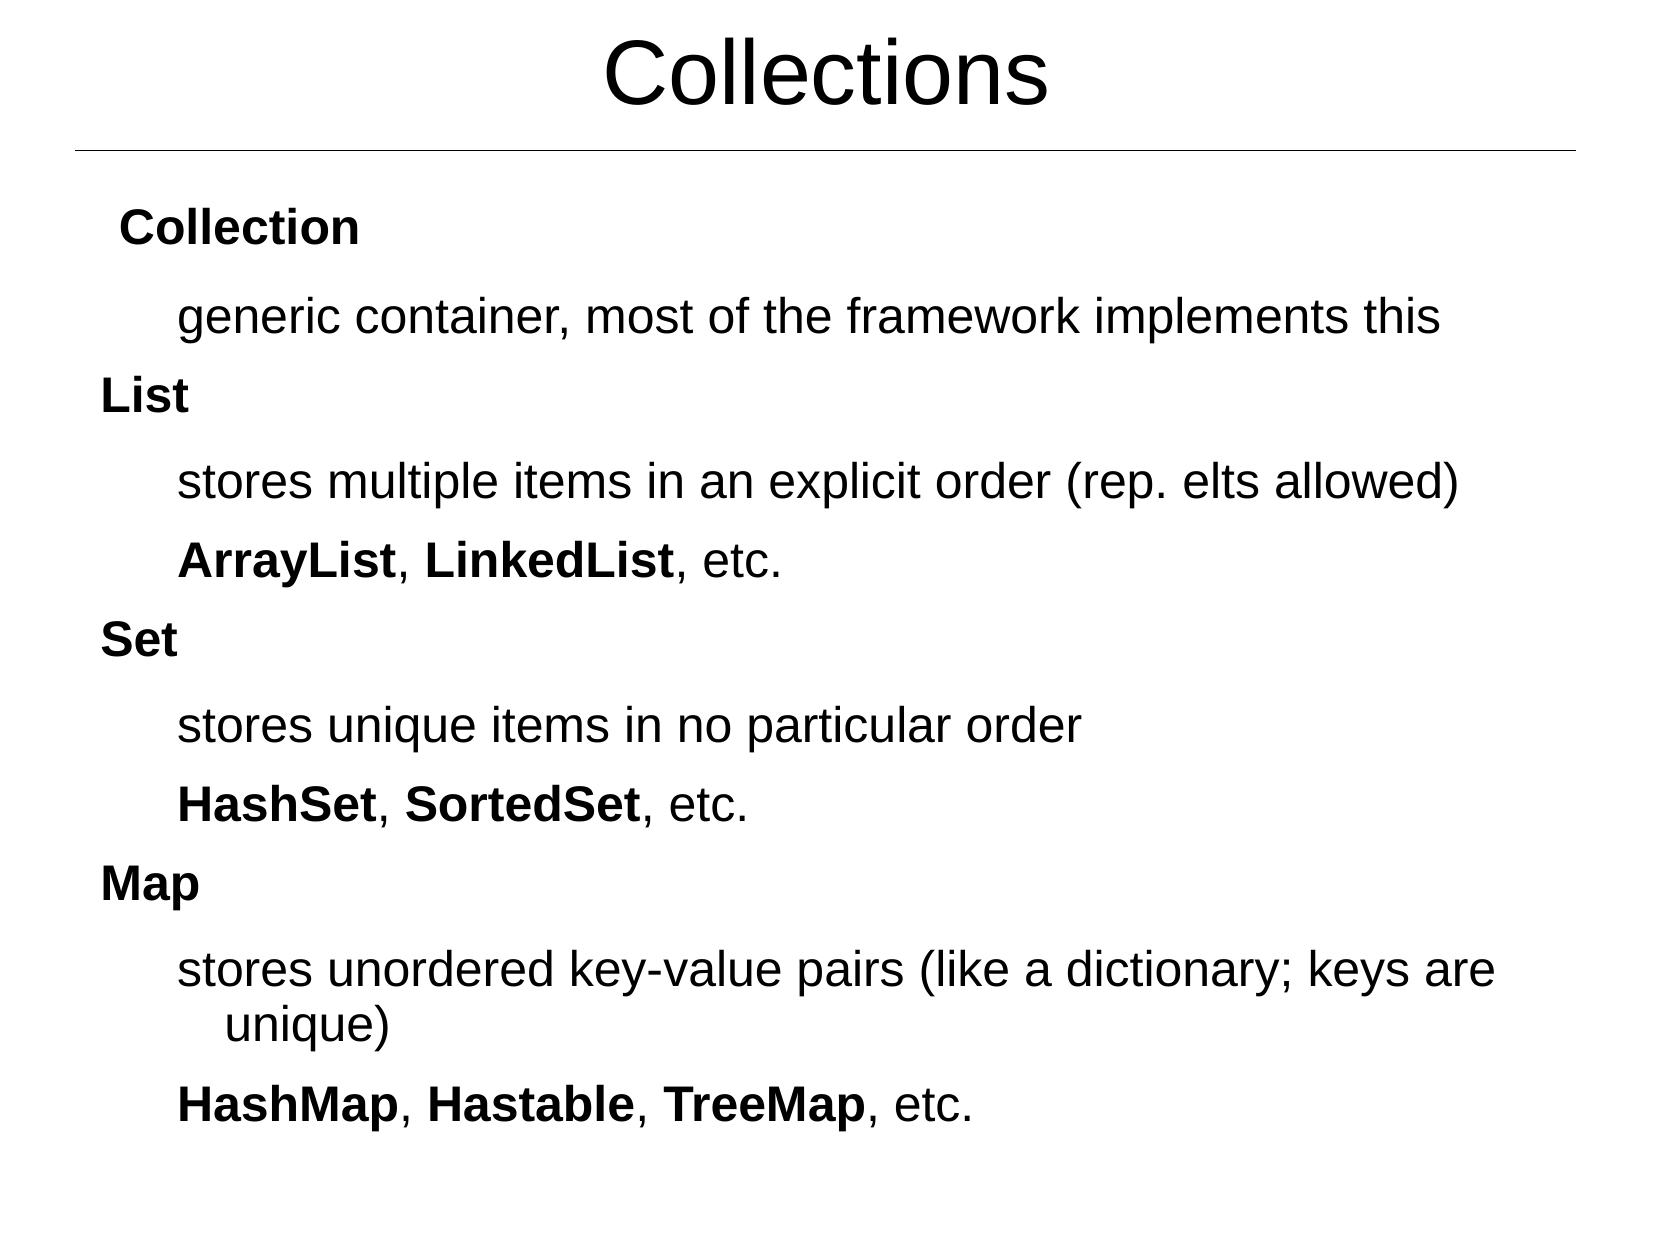

# Collections
 Collection
generic container, most of the framework implements this
List
stores multiple items in an explicit order (rep. elts allowed)
ArrayList, LinkedList, etc.
Set
stores unique items in no particular order
HashSet, SortedSet, etc.
Map
stores unordered key-value pairs (like a dictionary; keys are unique)
HashMap, Hastable, TreeMap, etc.